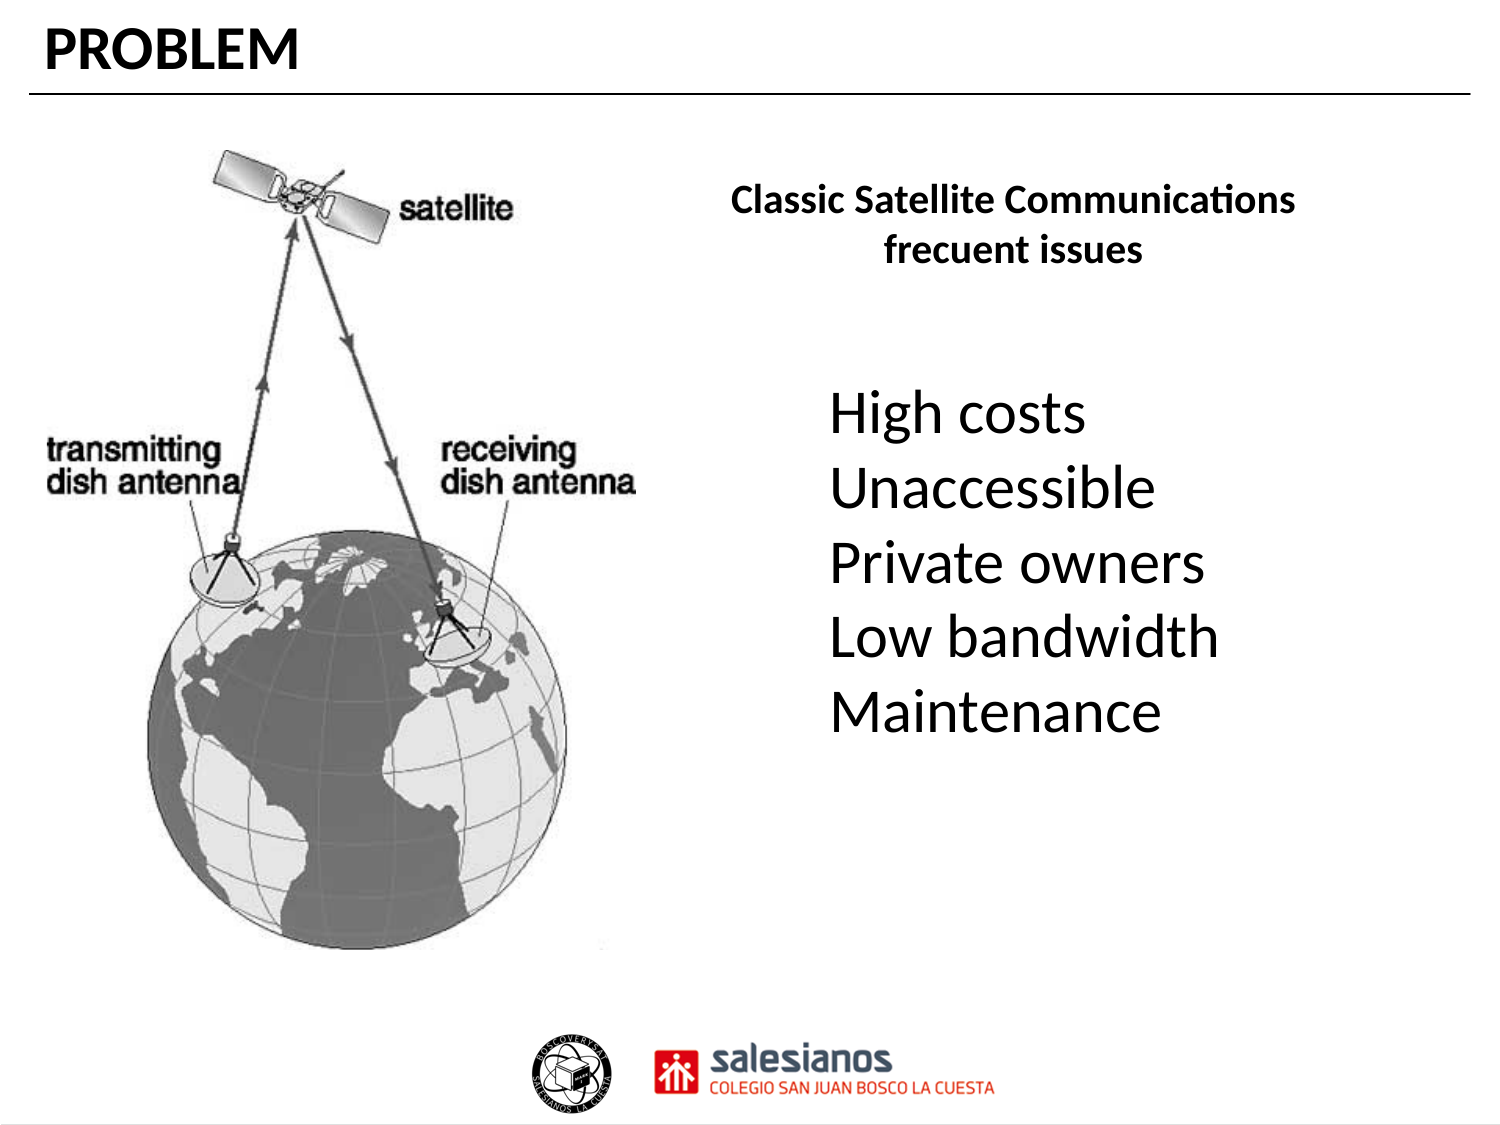

PROBLEM
Classic Satellite Communications
frecuent issues
High costs
Unaccessible
Private owners
Low bandwidth
Maintenance